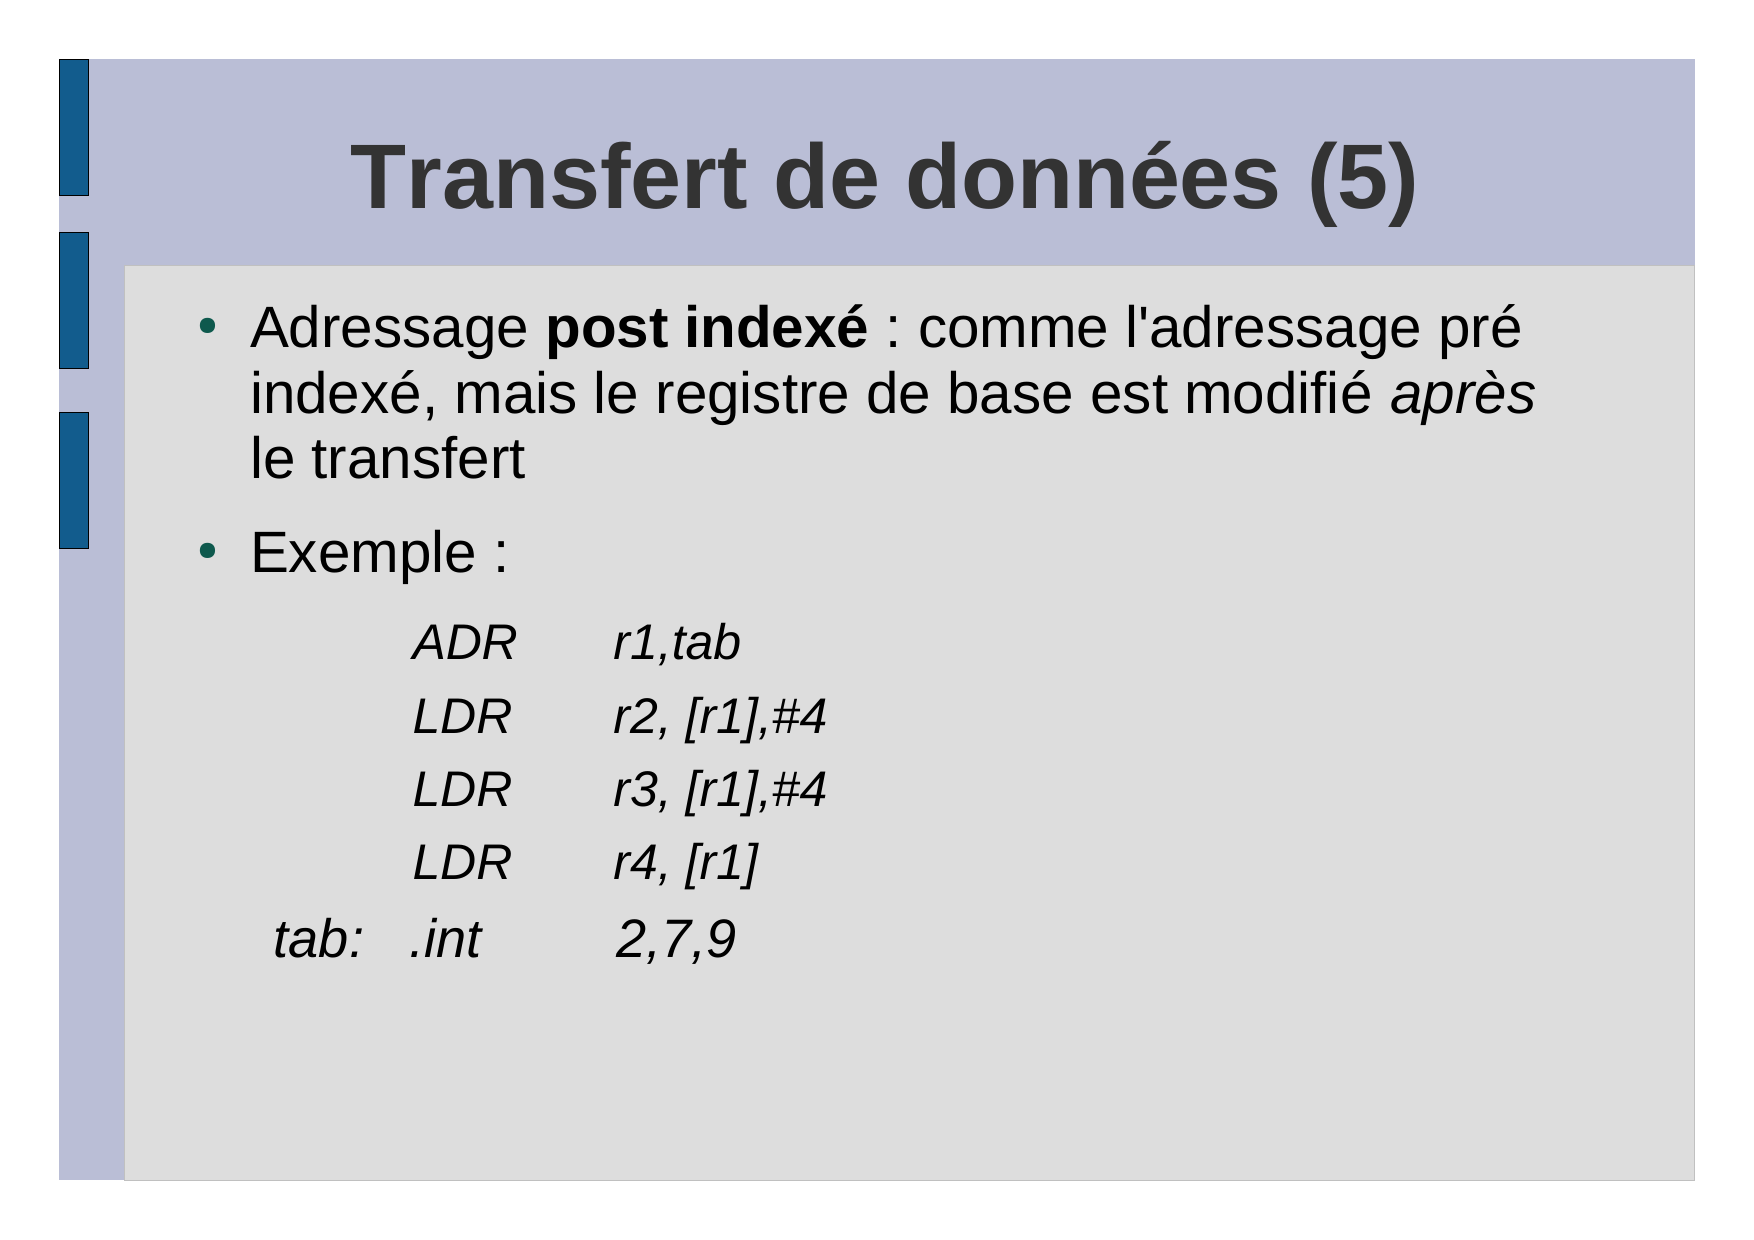

# Transfert de données (5)
Adressage post indexé : comme l'adressage pré indexé, mais le registre de base est modifié après le transfert
Exemple :
 ADR 		r1,tab
 LDR 		r2, [r1],#4
 LDR 		r3, [r1],#4
 LDR 		r4, [r1]
tab:	 .int 		2,7,9